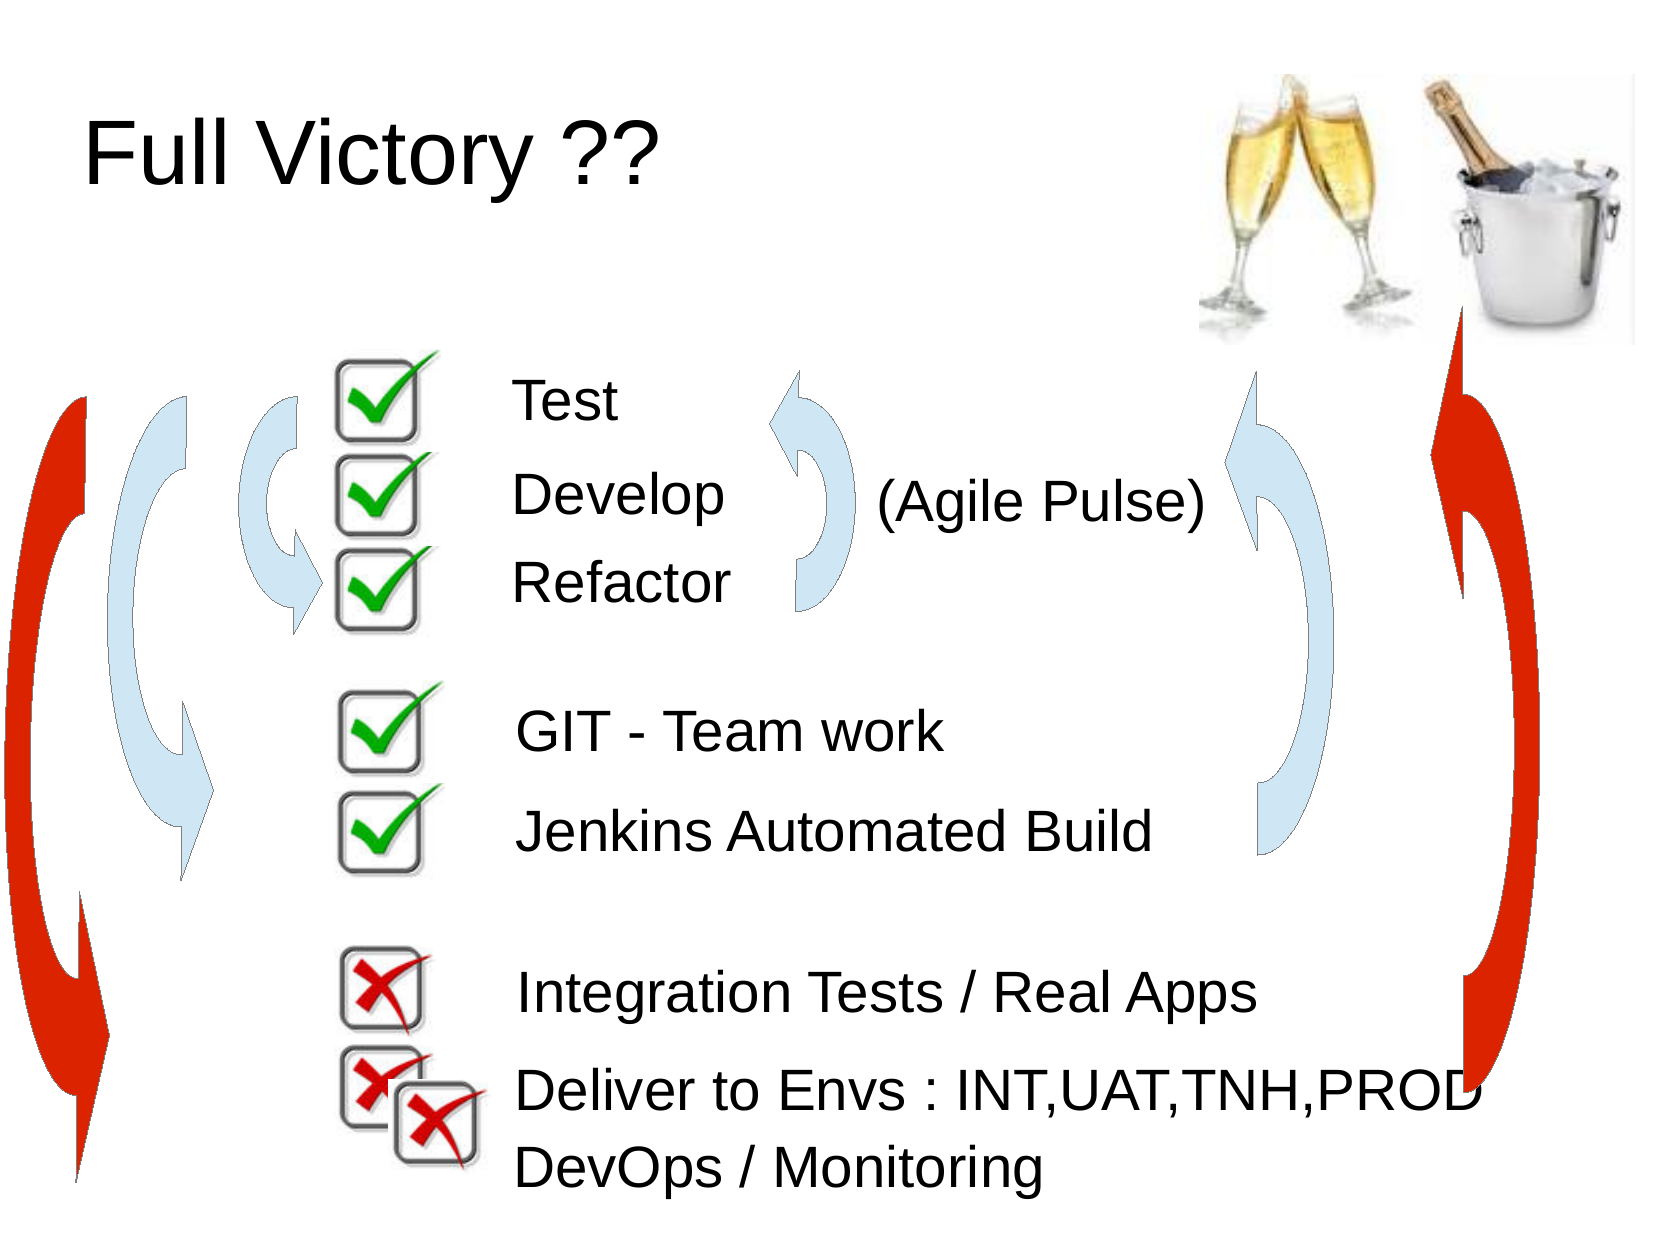

# Full Victory ??
Test
Develop
(Agile Pulse)
Refactor
GIT - Team work
Jenkins Automated Build
Integration Tests / Real Apps
Deliver to Envs : INT,UAT,TNH,PROD
DevOps / Monitoring